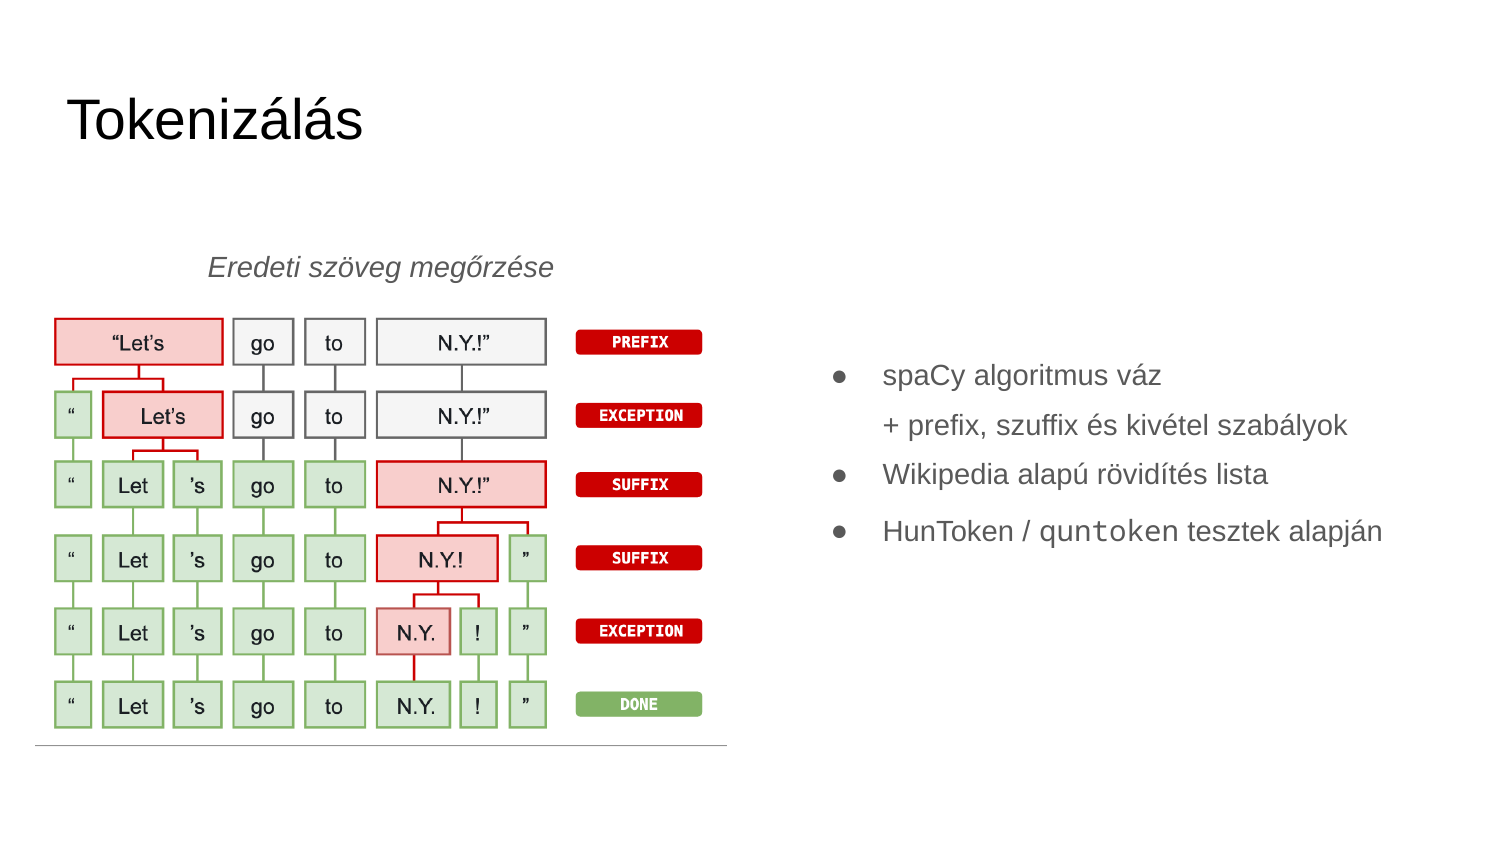

# Tokenizálás
Eredeti szöveg megőrzése
spaCy algoritmus váz
+ prefix, szuffix és kivétel szabályok
Wikipedia alapú rövidítés lista
HunToken / quntoken tesztek alapján